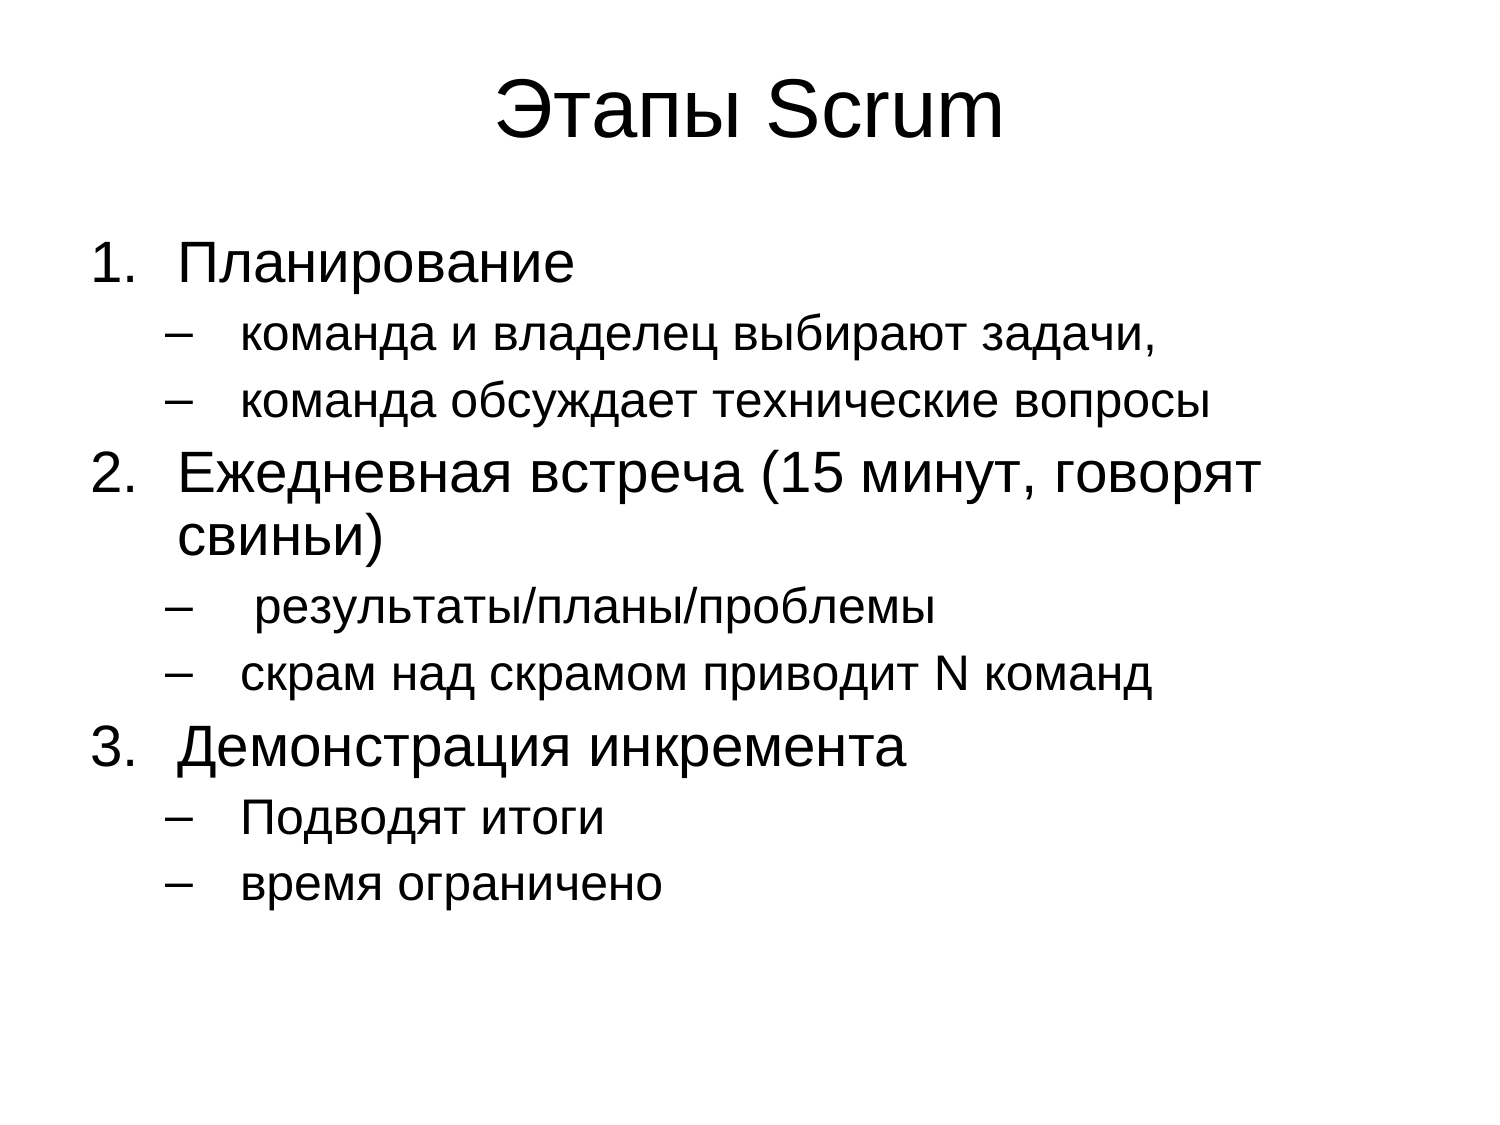

# Этапы Scrum
Планирование
команда и владелец выбирают задачи,
команда обсуждает технические вопросы
Ежедневная встреча (15 минут, говорят свиньи)
 результаты/планы/проблемы
скрам над скрамом приводит N команд
Демонстрация инкремента
Подводят итоги
время ограничено